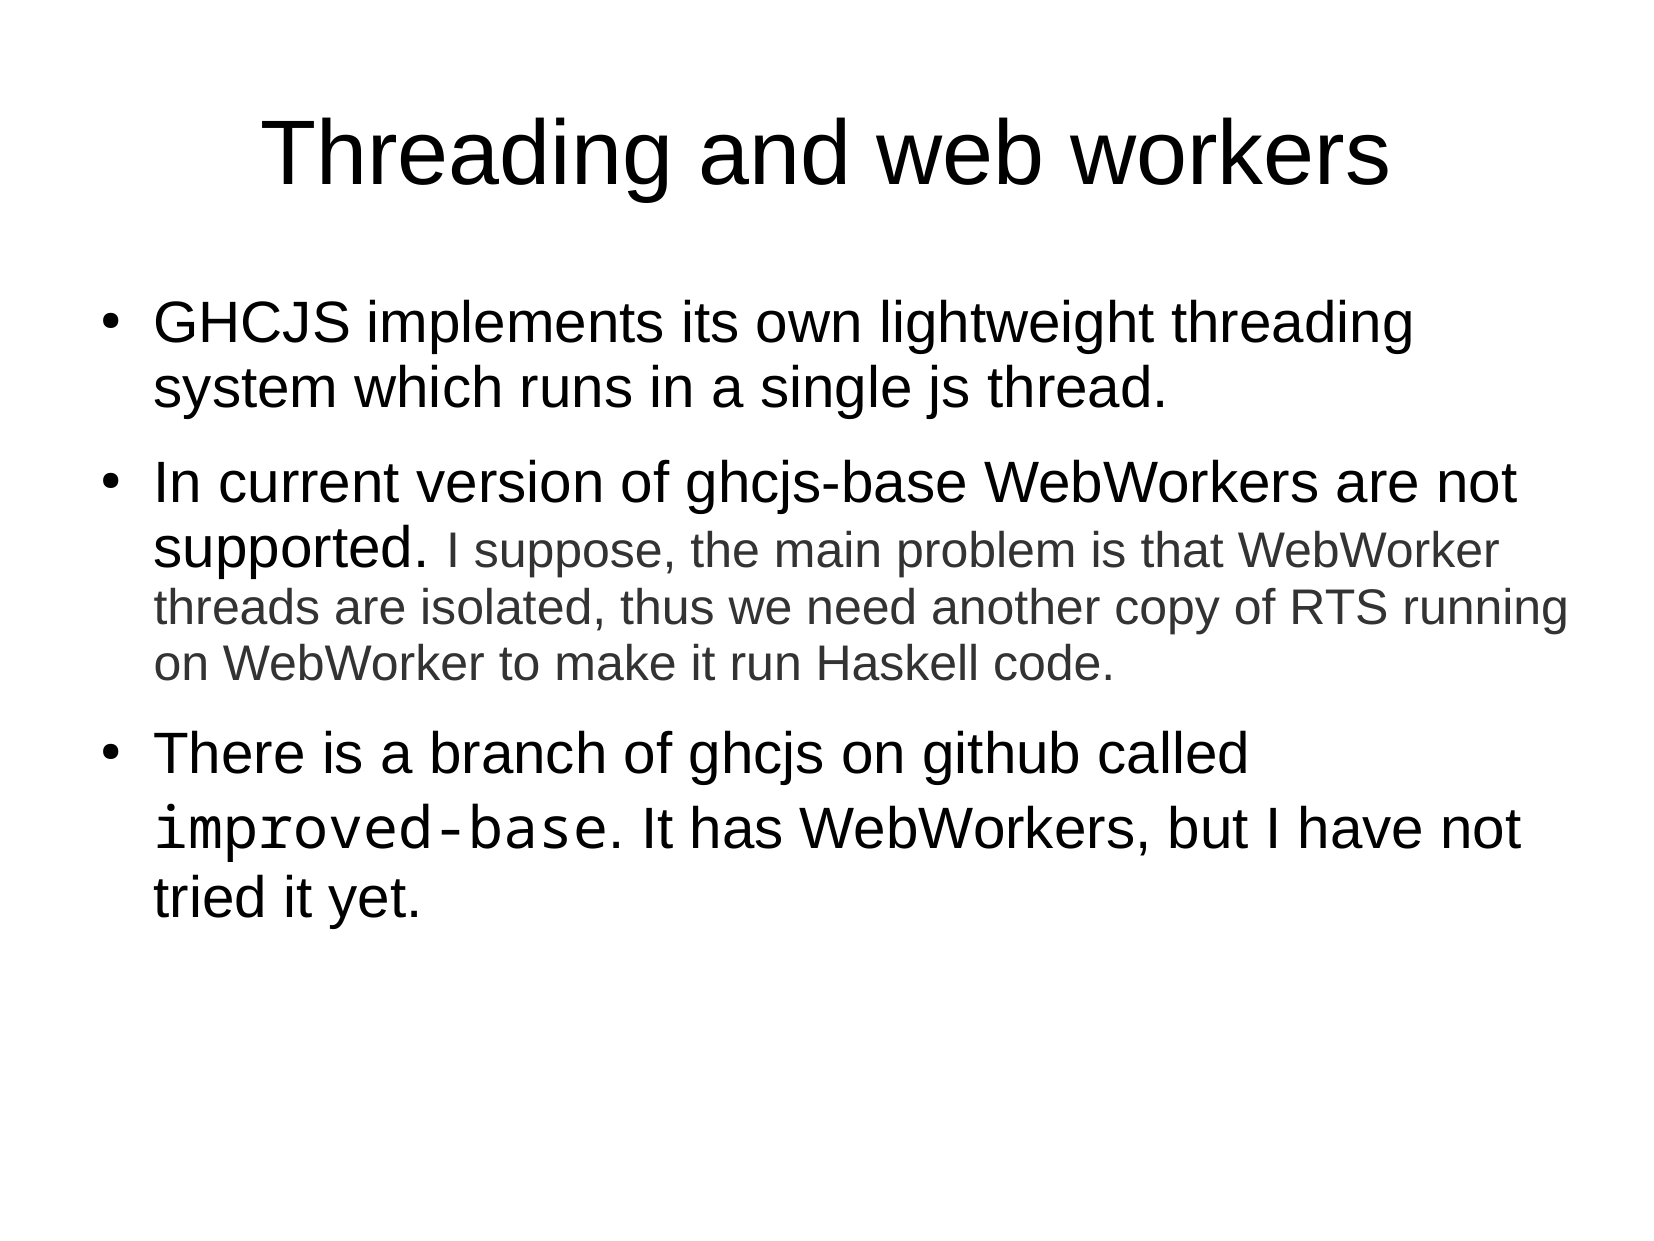

# Threading and web workers
GHCJS implements its own lightweight threading system which runs in a single js thread.
In current version of ghcjs-base WebWorkers are not supported. I suppose, the main problem is that WebWorker threads are isolated, thus we need another copy of RTS running on WebWorker to make it run Haskell code.
There is a branch of ghcjs on github called improved-base. It has WebWorkers, but I have not tried it yet.